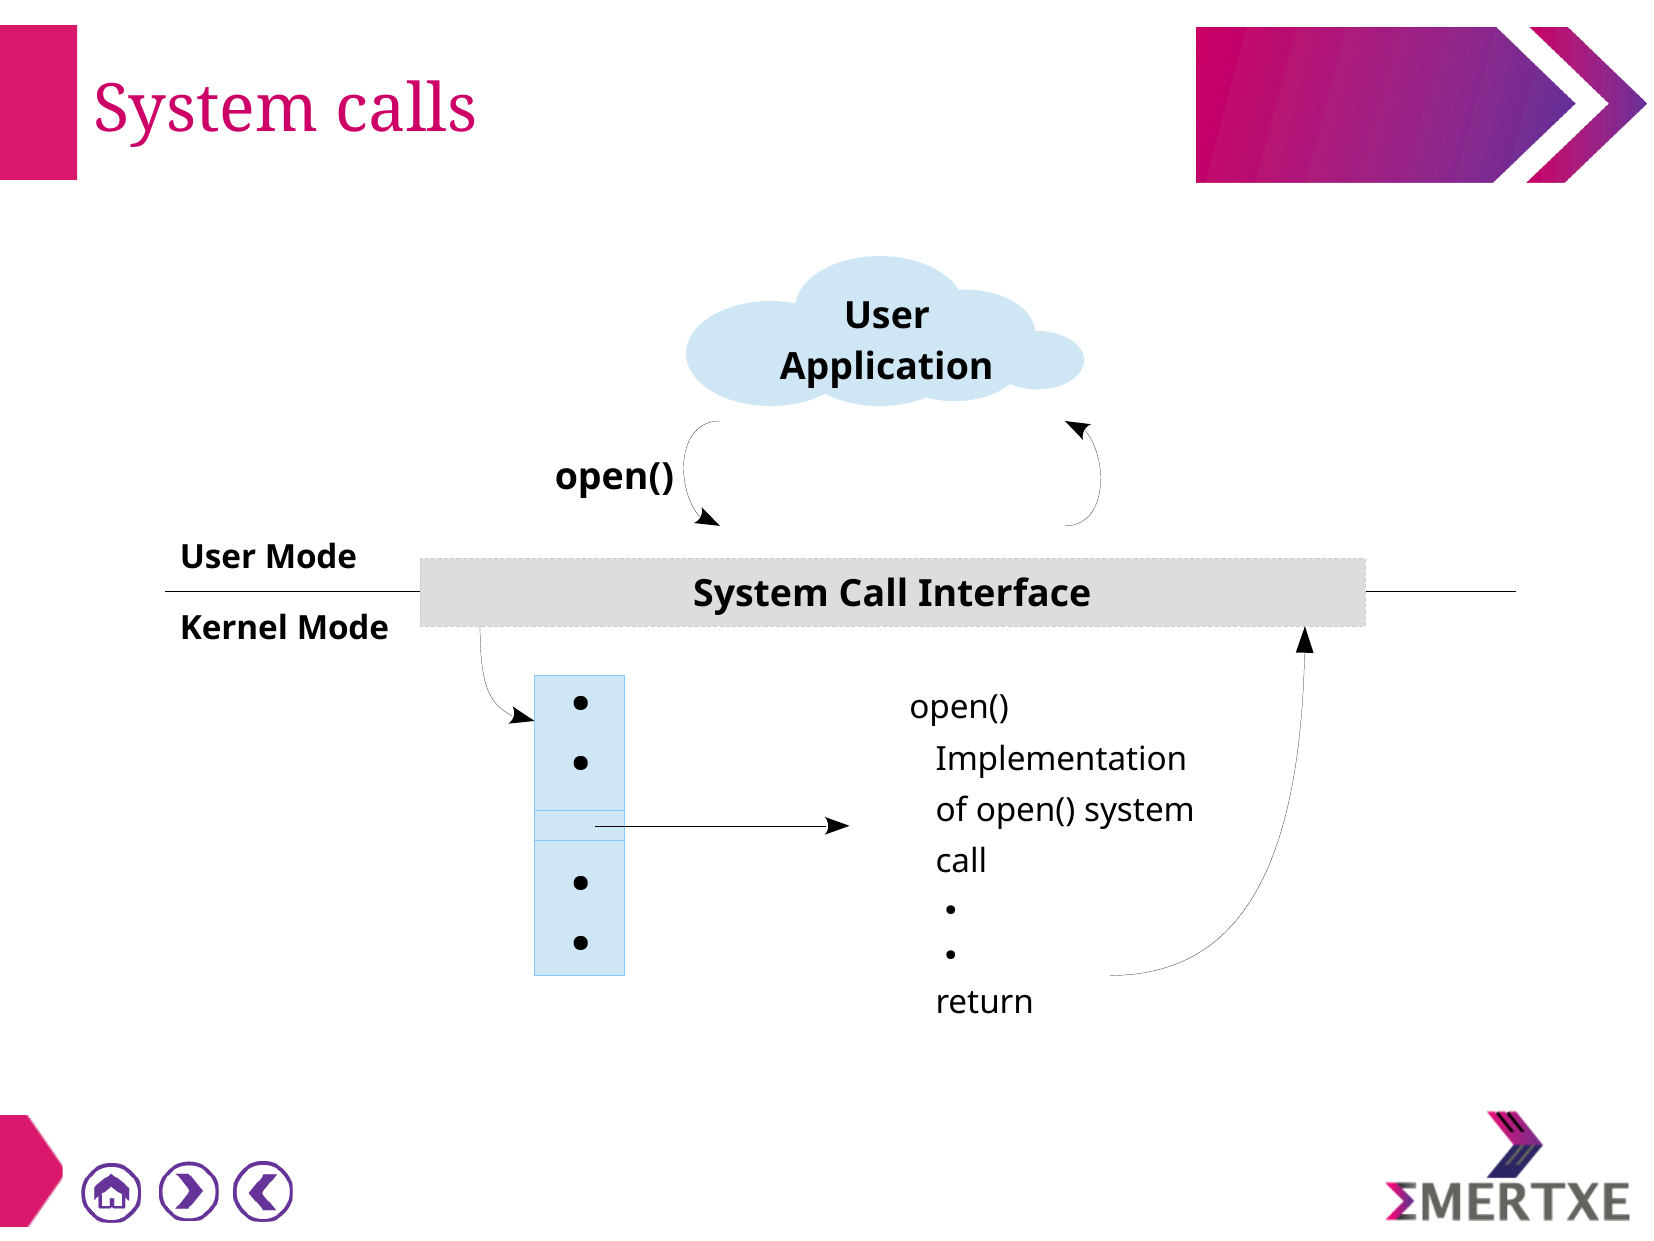

# System calls
User
Application
open()
User Mode
System Call Interface
Kernel Mode
open()
 Implementation
 of open() system
 call
 return